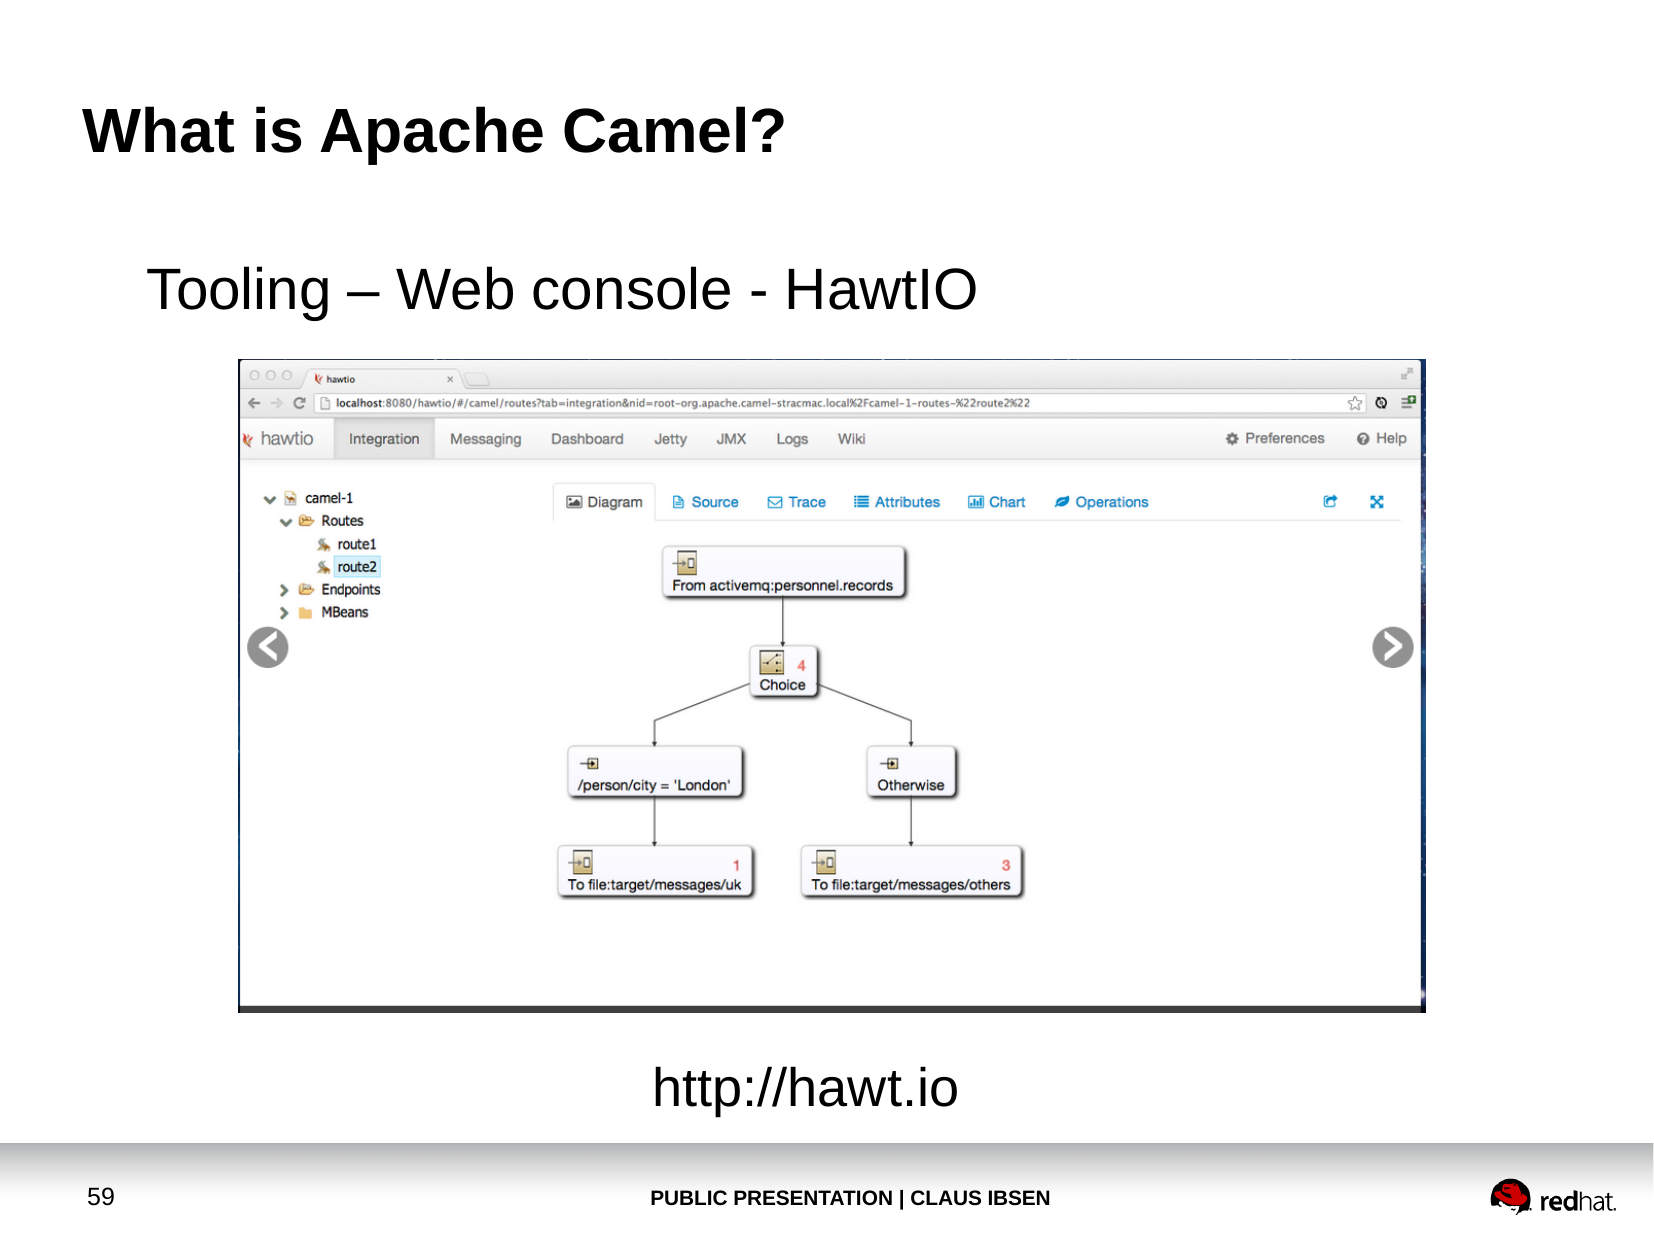

# What is Apache Camel?
Tooling – Web console - HawtIO
http://hawt.io